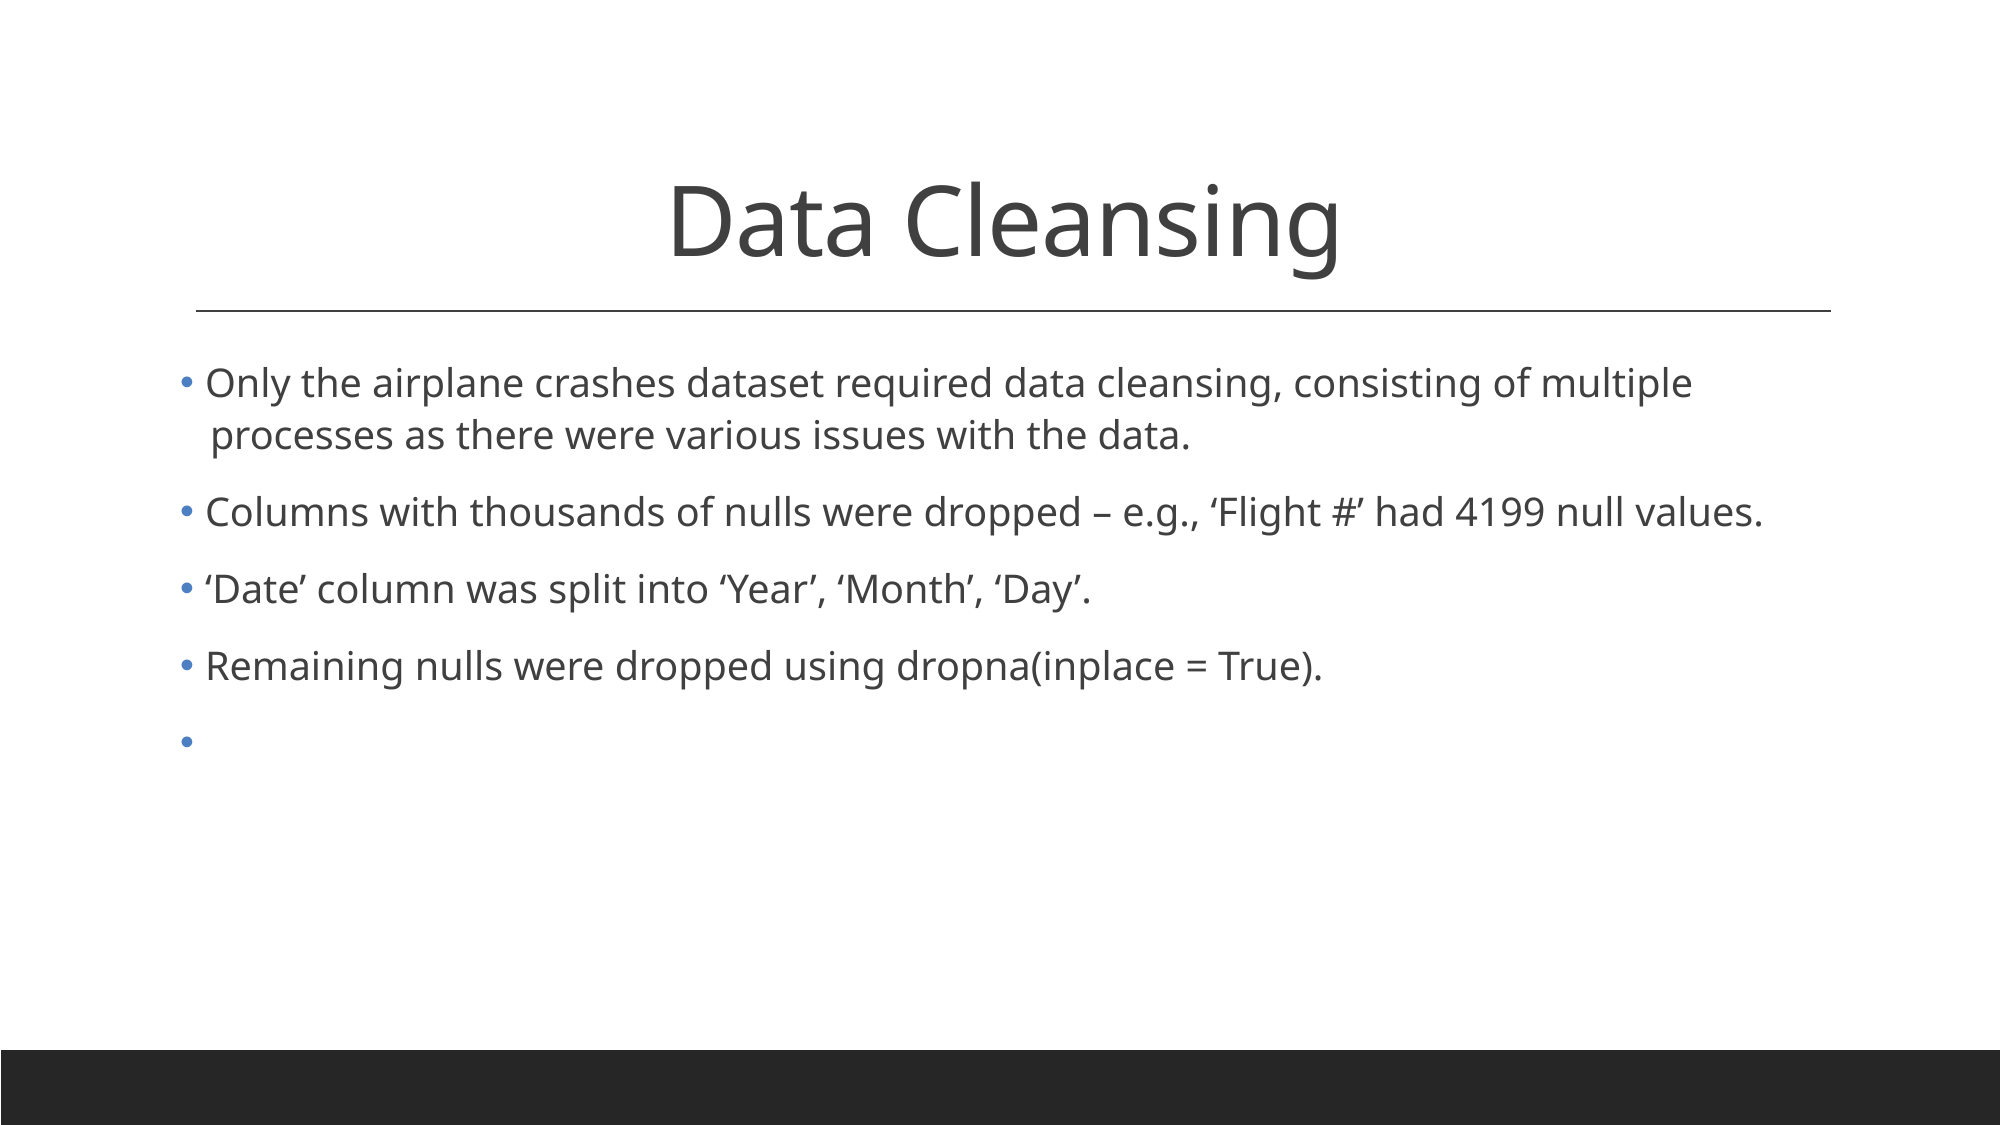

# Data Cleansing
 Only the airplane crashes dataset required data cleansing, consisting of multiple processes as there were various issues with the data.
 Columns with thousands of nulls were dropped – e.g., ‘Flight #’ had 4199 null values.
 ‘Date’ column was split into ‘Year’, ‘Month’, ‘Day’.
 Remaining nulls were dropped using dropna(inplace = True).